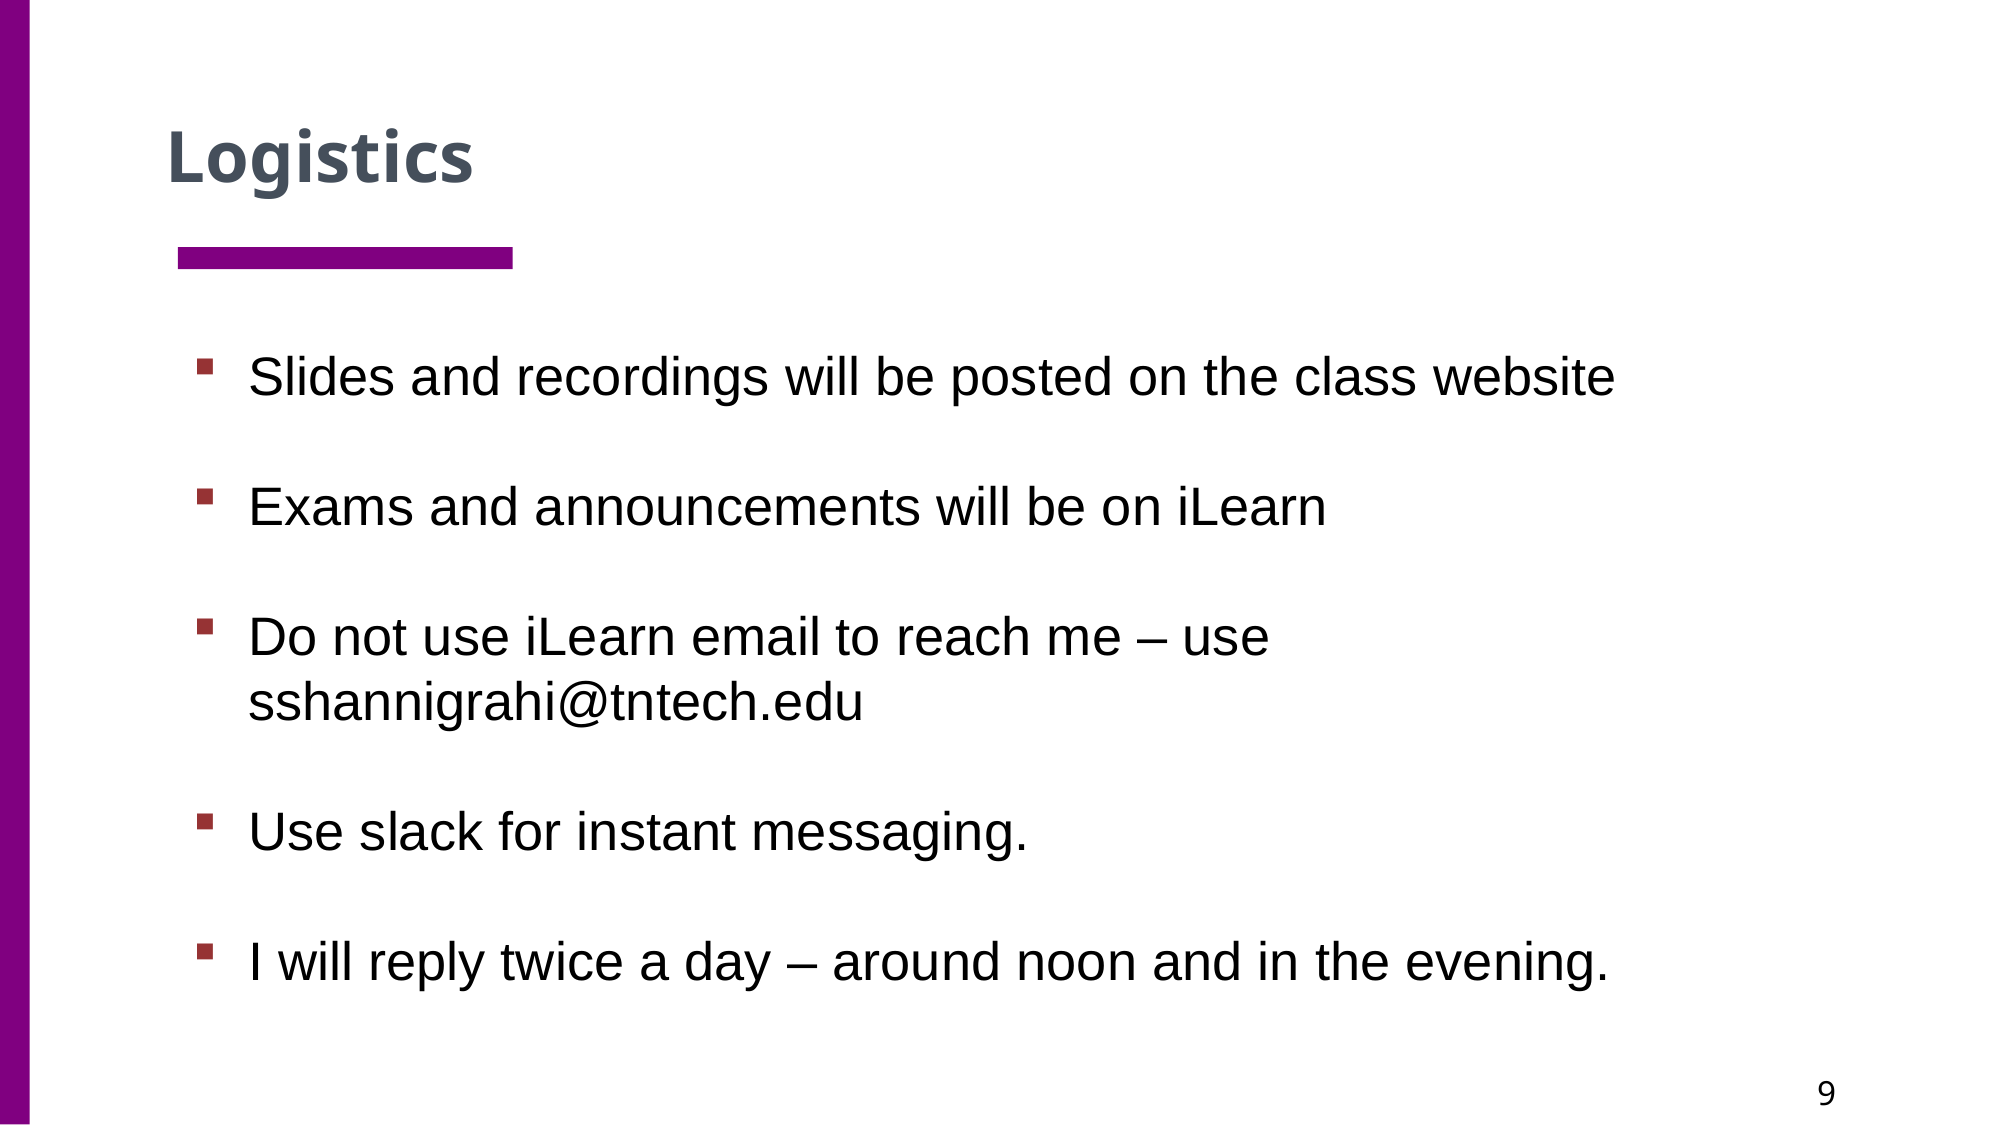

Logistics
Slides and recordings will be posted on the class website
Exams and announcements will be on iLearn
Do not use iLearn email to reach me – use sshannigrahi@tntech.edu
Use slack for instant messaging.
I will reply twice a day – around noon and in the evening.